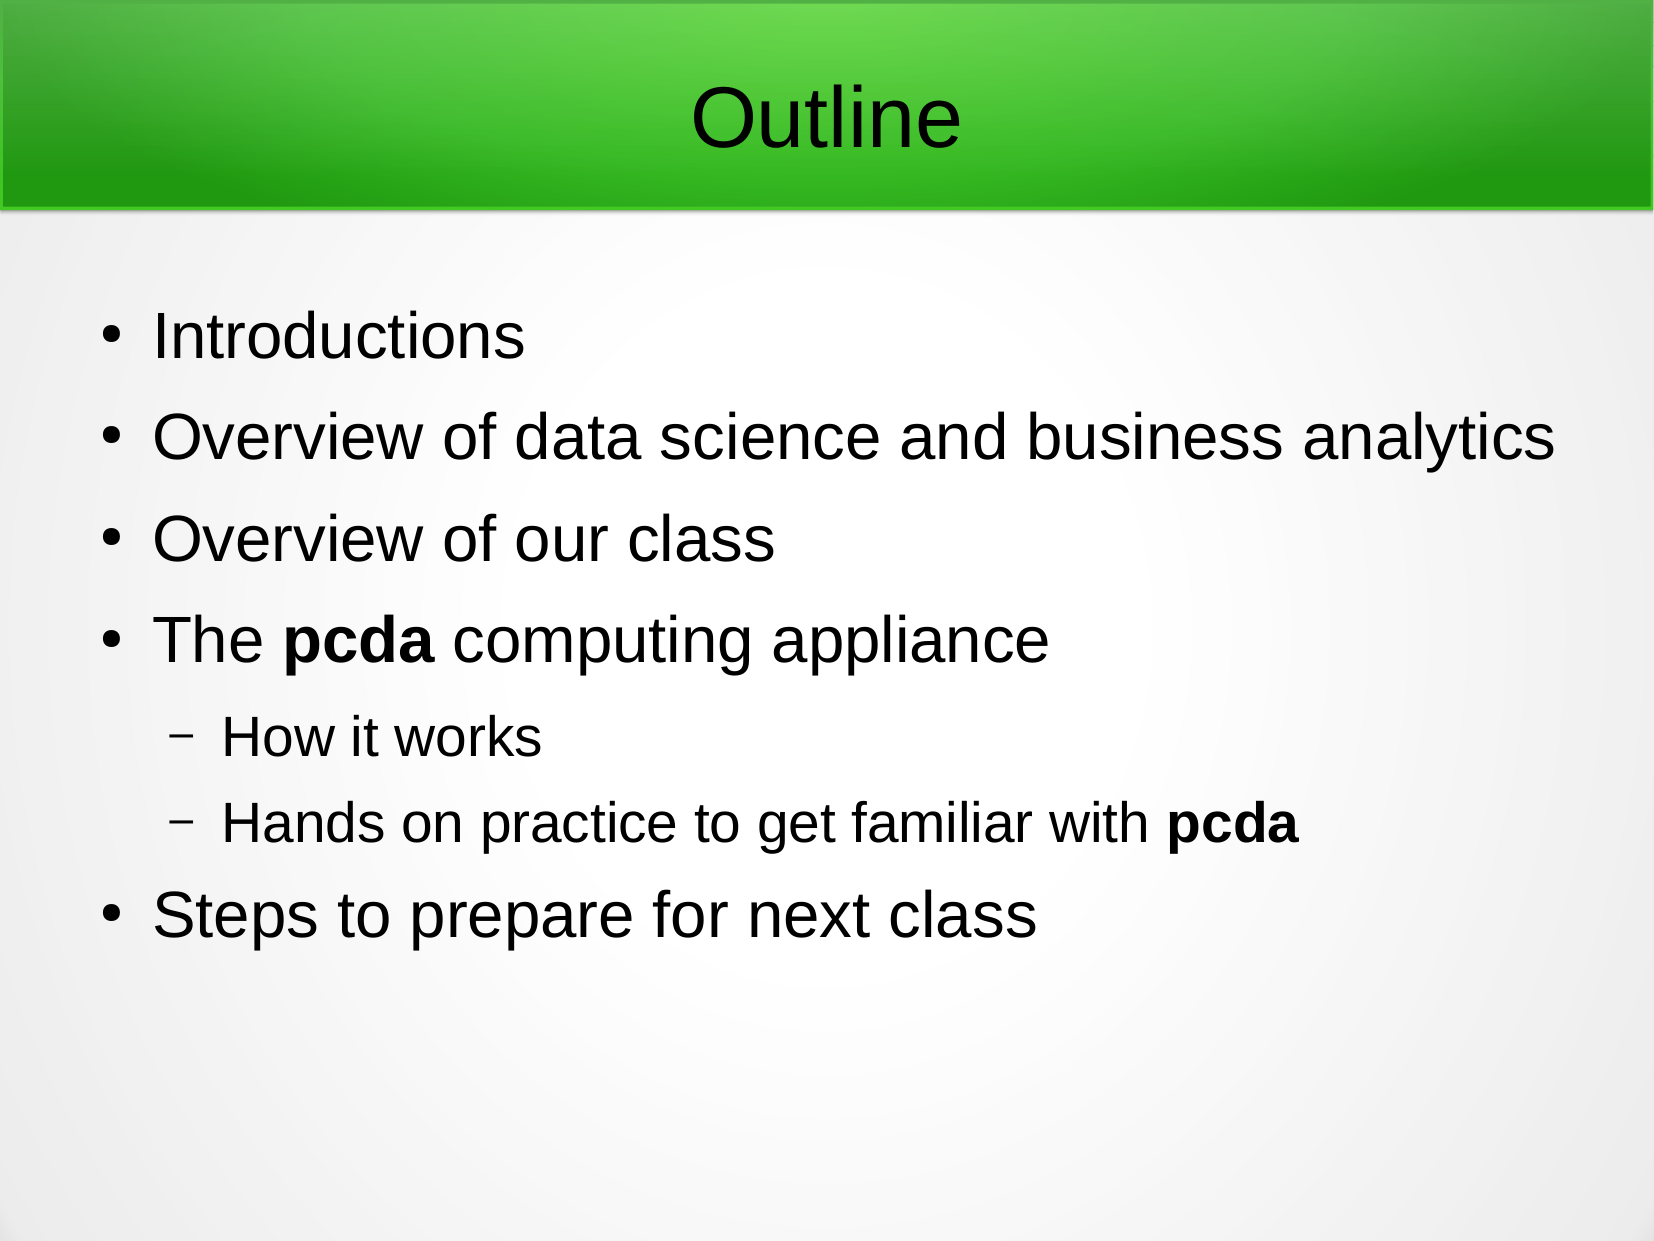

# Outline
Introductions
Overview of data science and business analytics
Overview of our class
The pcda computing appliance
How it works
Hands on practice to get familiar with pcda
Steps to prepare for next class